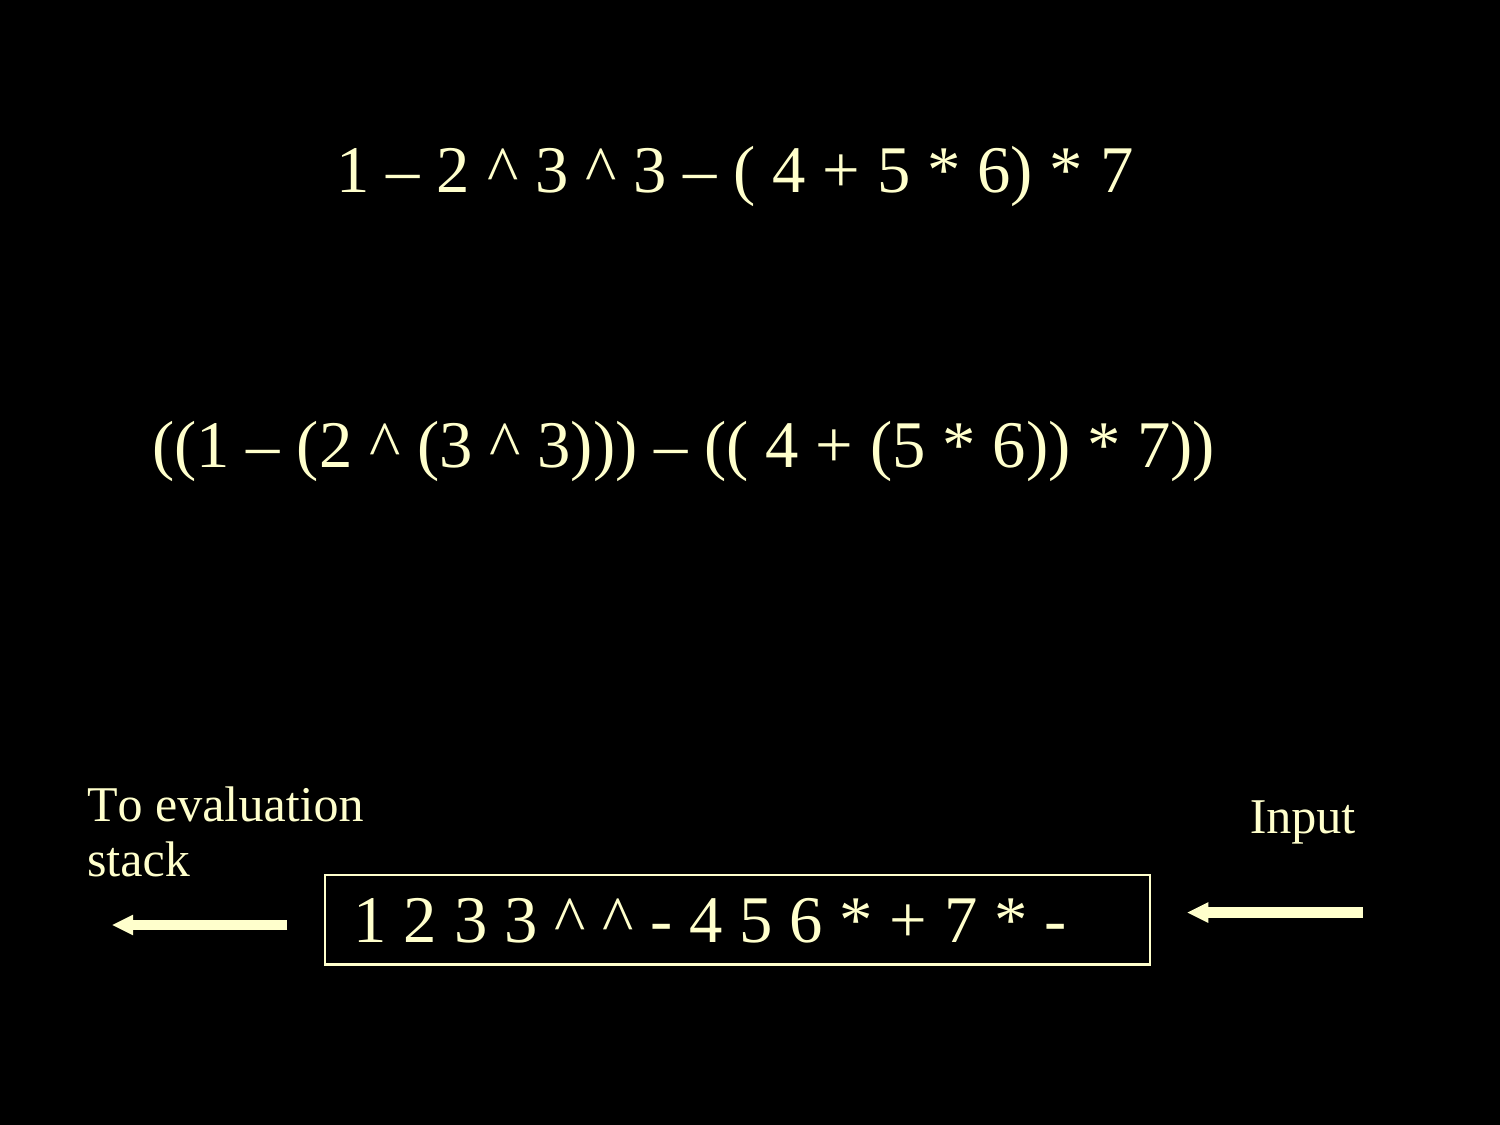

1 – 2 ^ 3 ^ 3 – ( 4 + 5 * 6) * 7
((1 – (2 ^ (3 ^ 3))) – (( 4 + (5 * 6)) * 7))
To evaluation
stack
Input
1 2 3 3 ^ ^ - 4 5 6 * + 7 * -